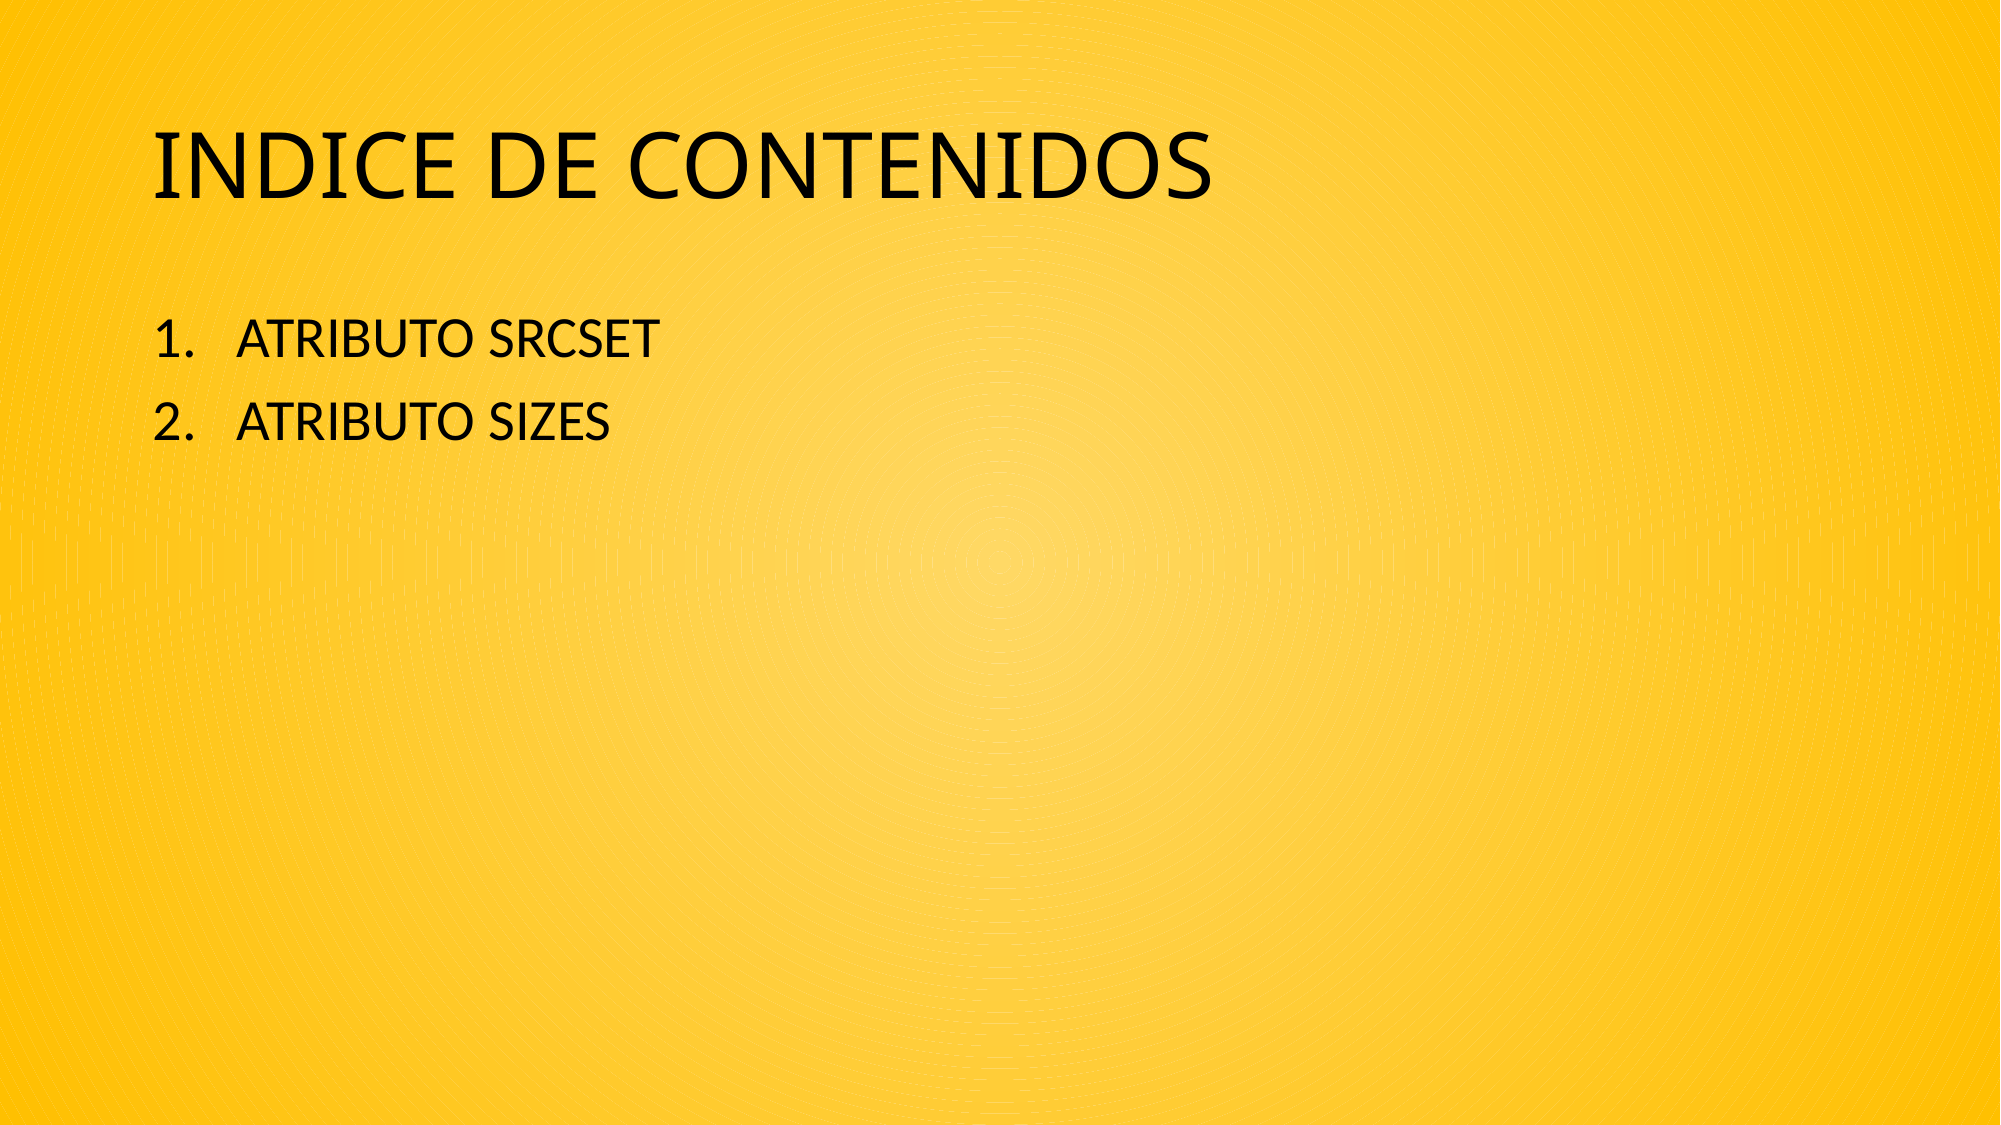

# INDICE DE CONTENIDOS
ATRIBUTO SRCSET
ATRIBUTO SIZES